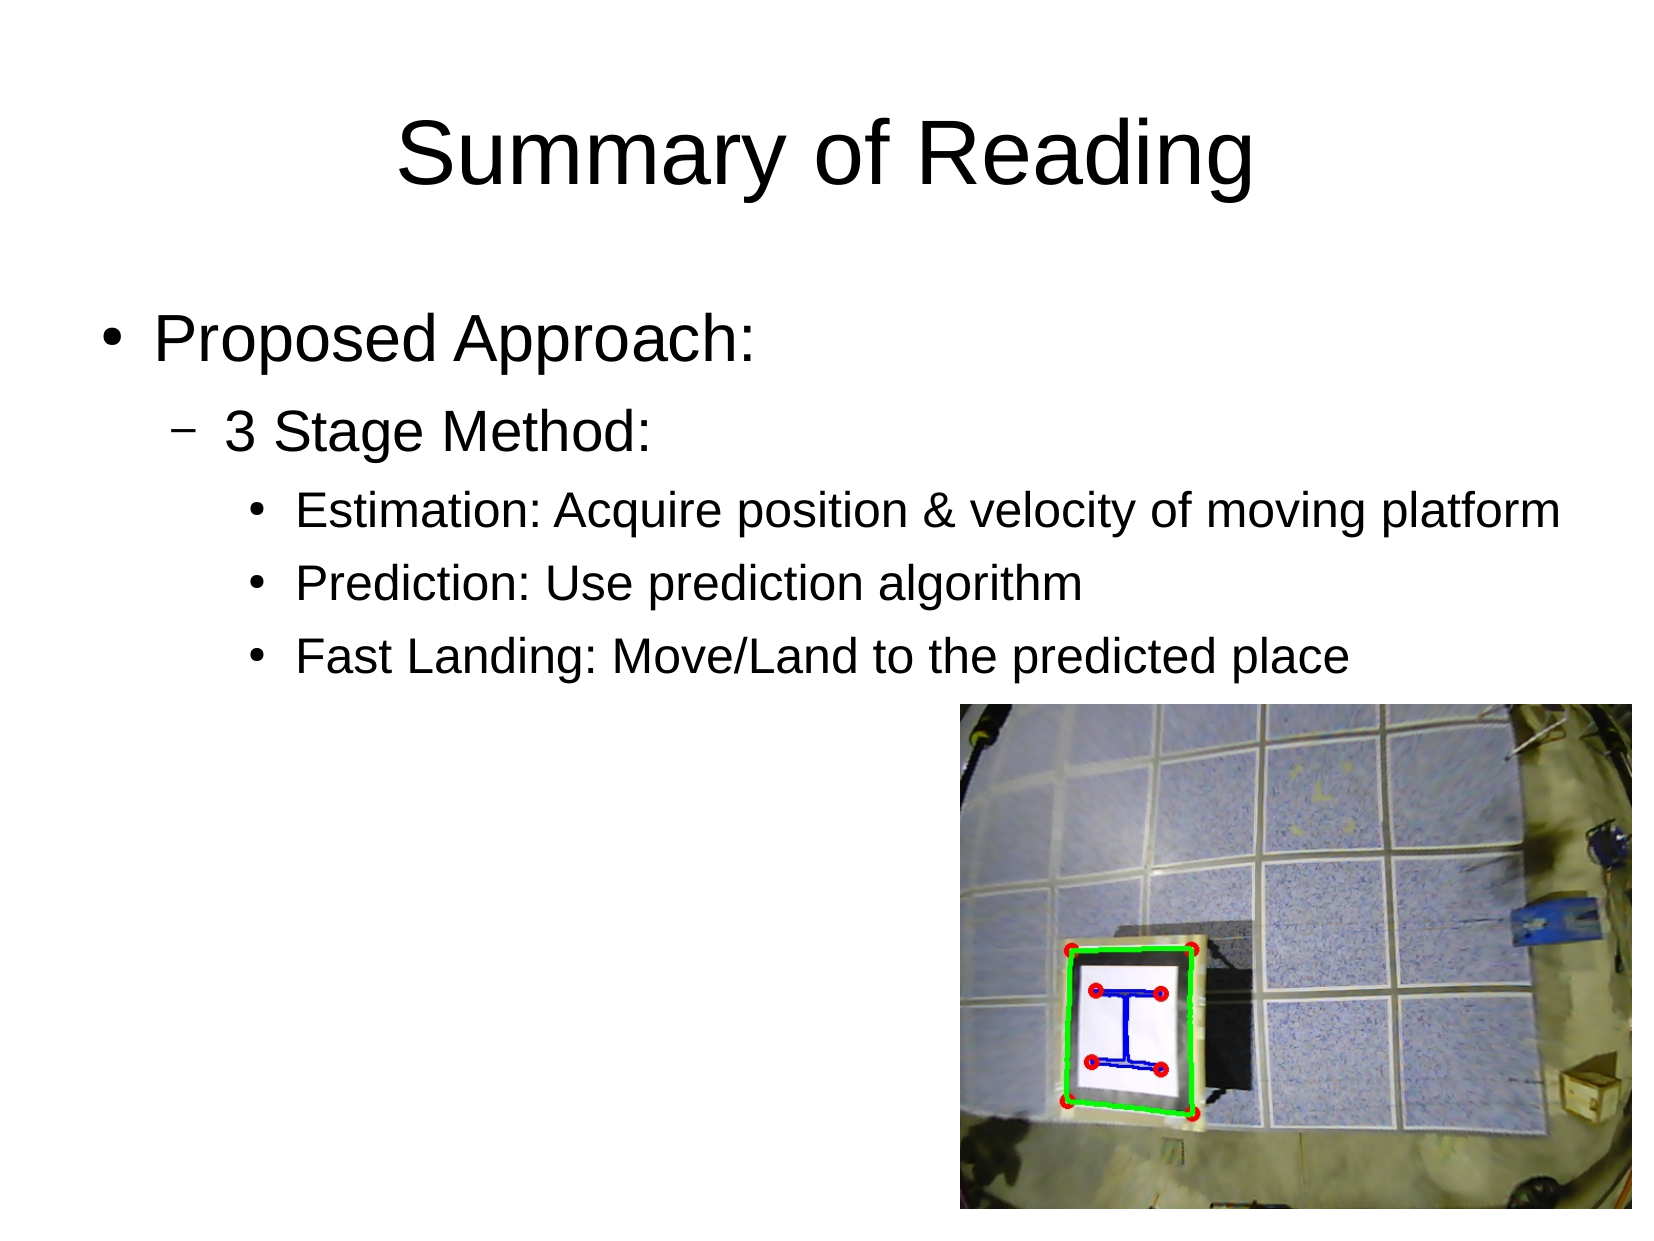

# Summary of Reading
Proposed Approach:
3 Stage Method:
Estimation: Acquire position & velocity of moving platform
Prediction: Use prediction algorithm
Fast Landing: Move/Land to the predicted place